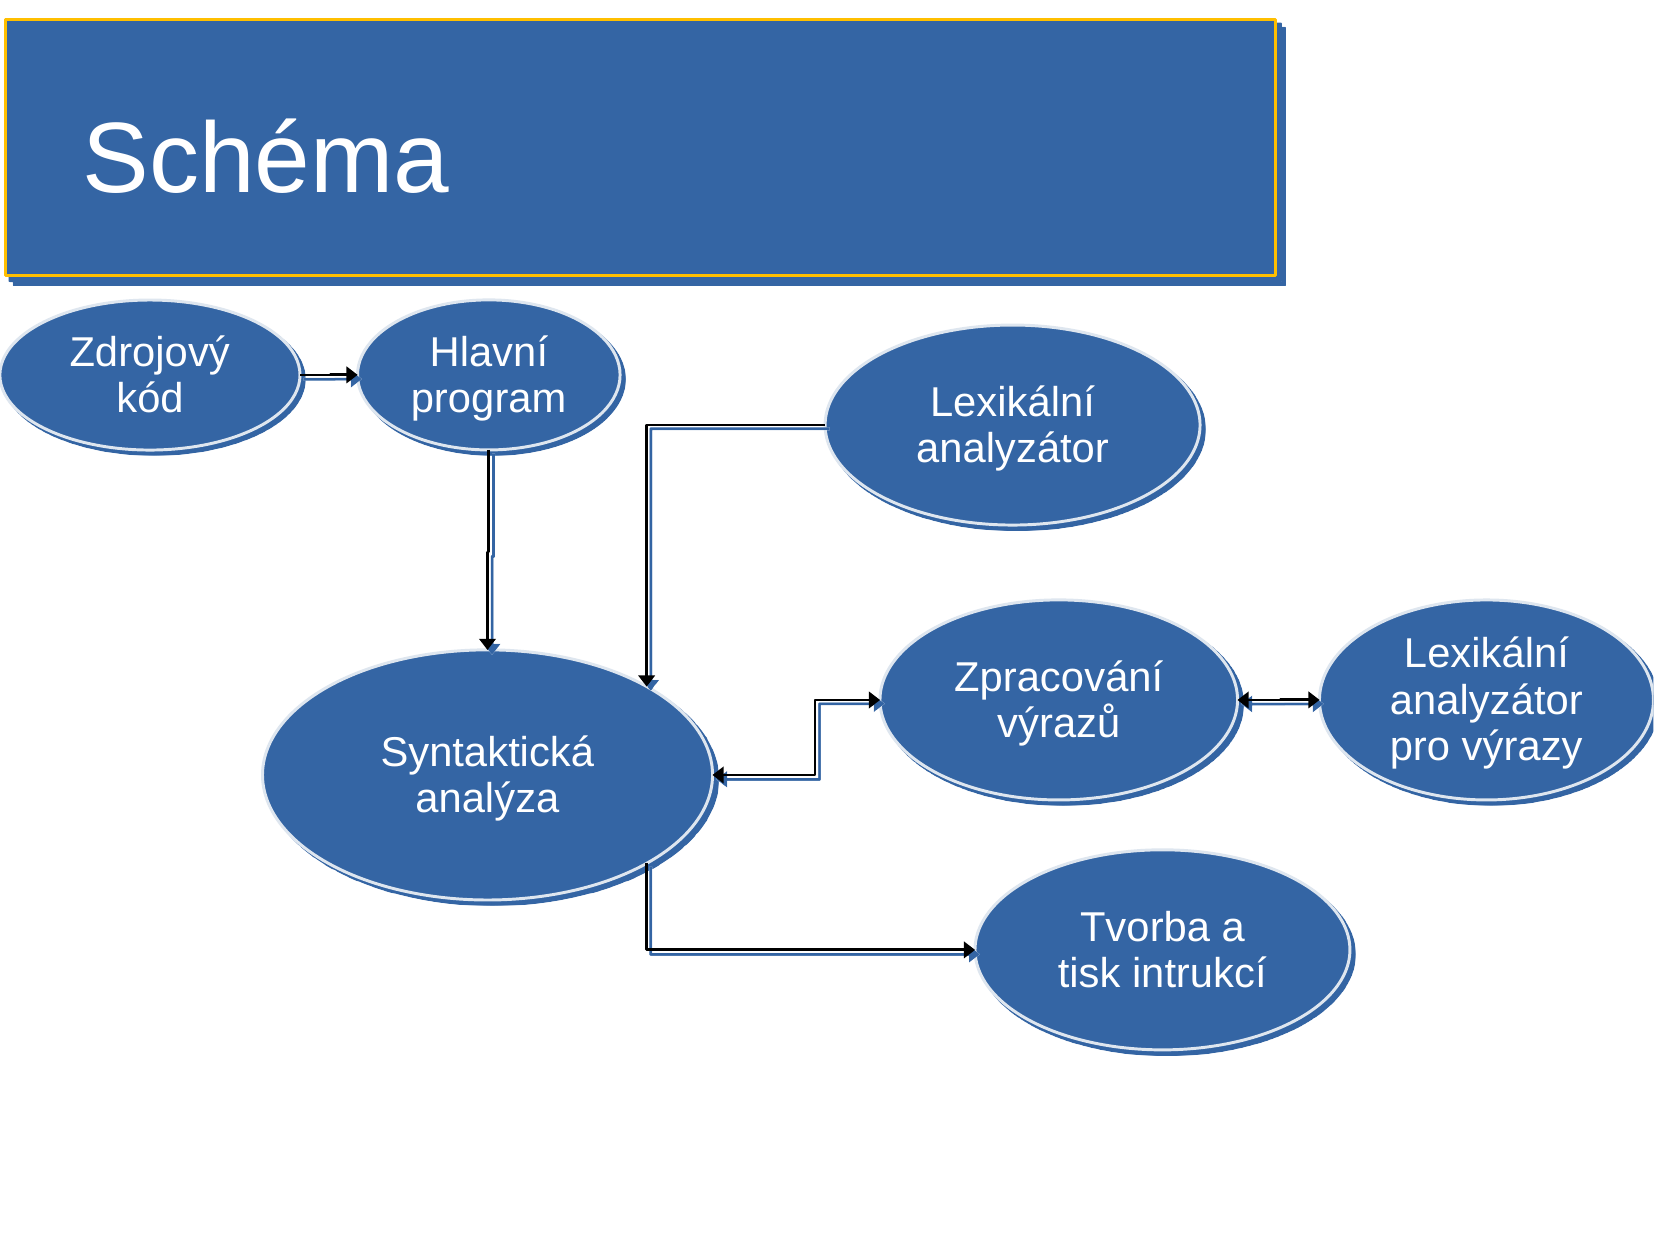

# Schéma
Hlavní program
Zdrojový kód
Lexikální analyzátor
Zpracování výrazů
Lexikální analyzátor pro výrazy
Syntaktická analýza
Tvorba a tisk intrukcí